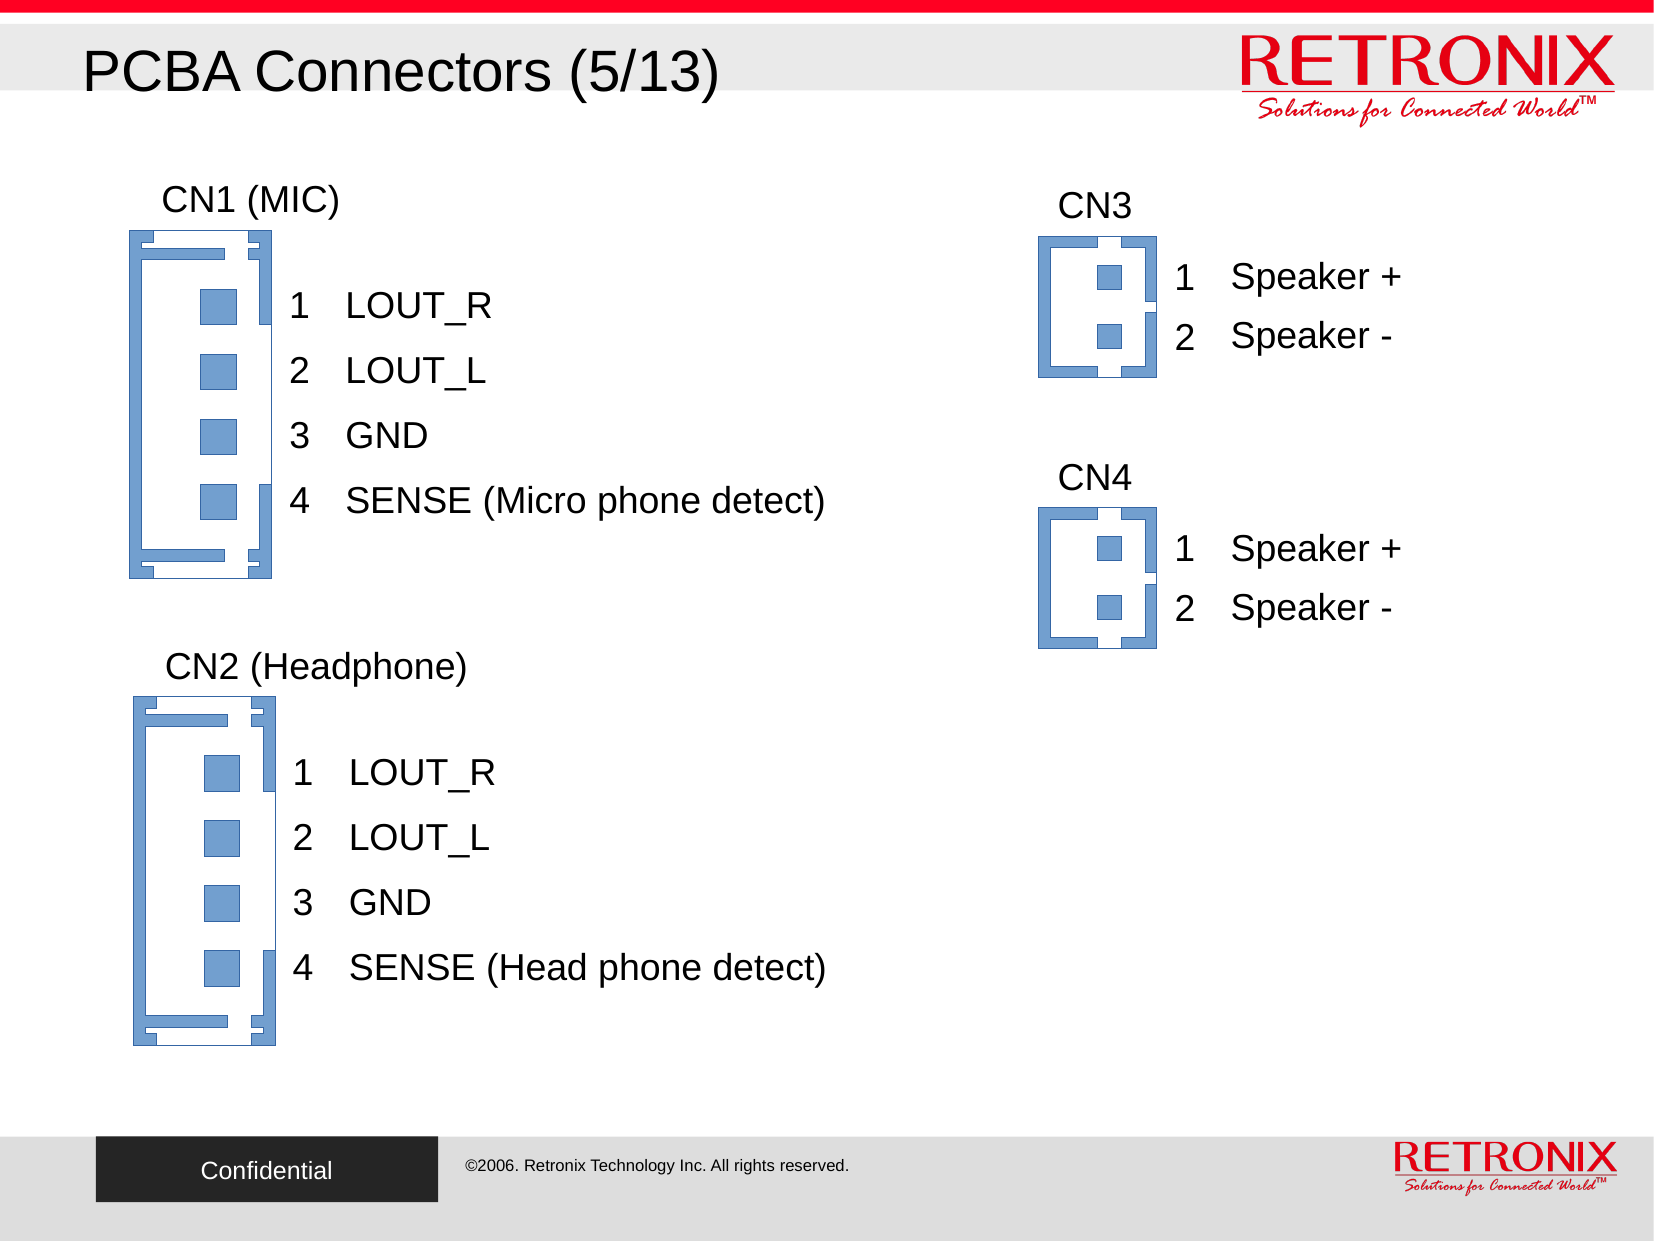

# PCBA Connectors (5/13)
CN1 (MIC)
1
2
3
4
CN3
1
2
Speaker +
Speaker -
LOUT_R
LOUT_L
GND
CN4
1
2
Speaker +
Speaker -
SENSE (Micro phone detect)
CN2 (Headphone)
1
2
3
4
LOUT_R
LOUT_L
GND
SENSE (Head phone detect)